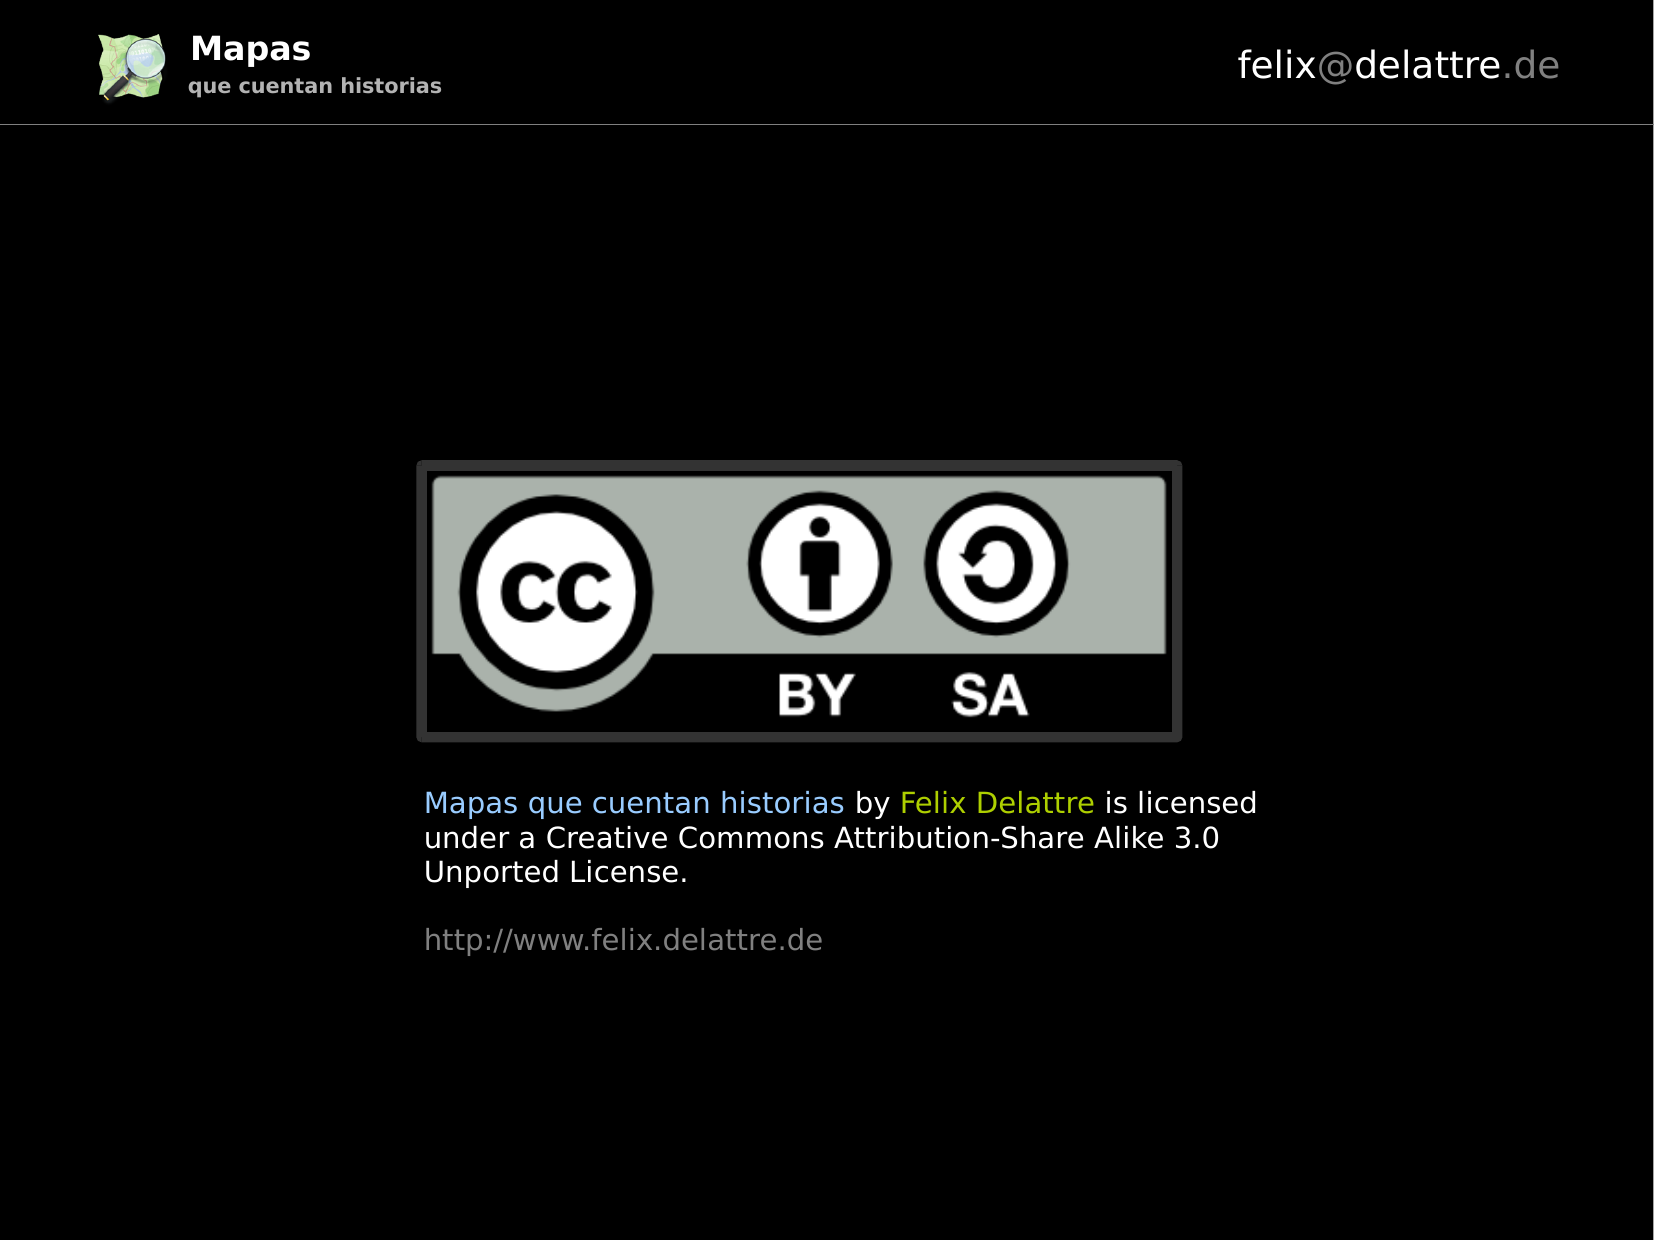

Mapas que cuentan historias by Felix Delattre is licensed under a Creative Commons Attribution-Share Alike 3.0 Unported License.
http://www.felix.delattre.de